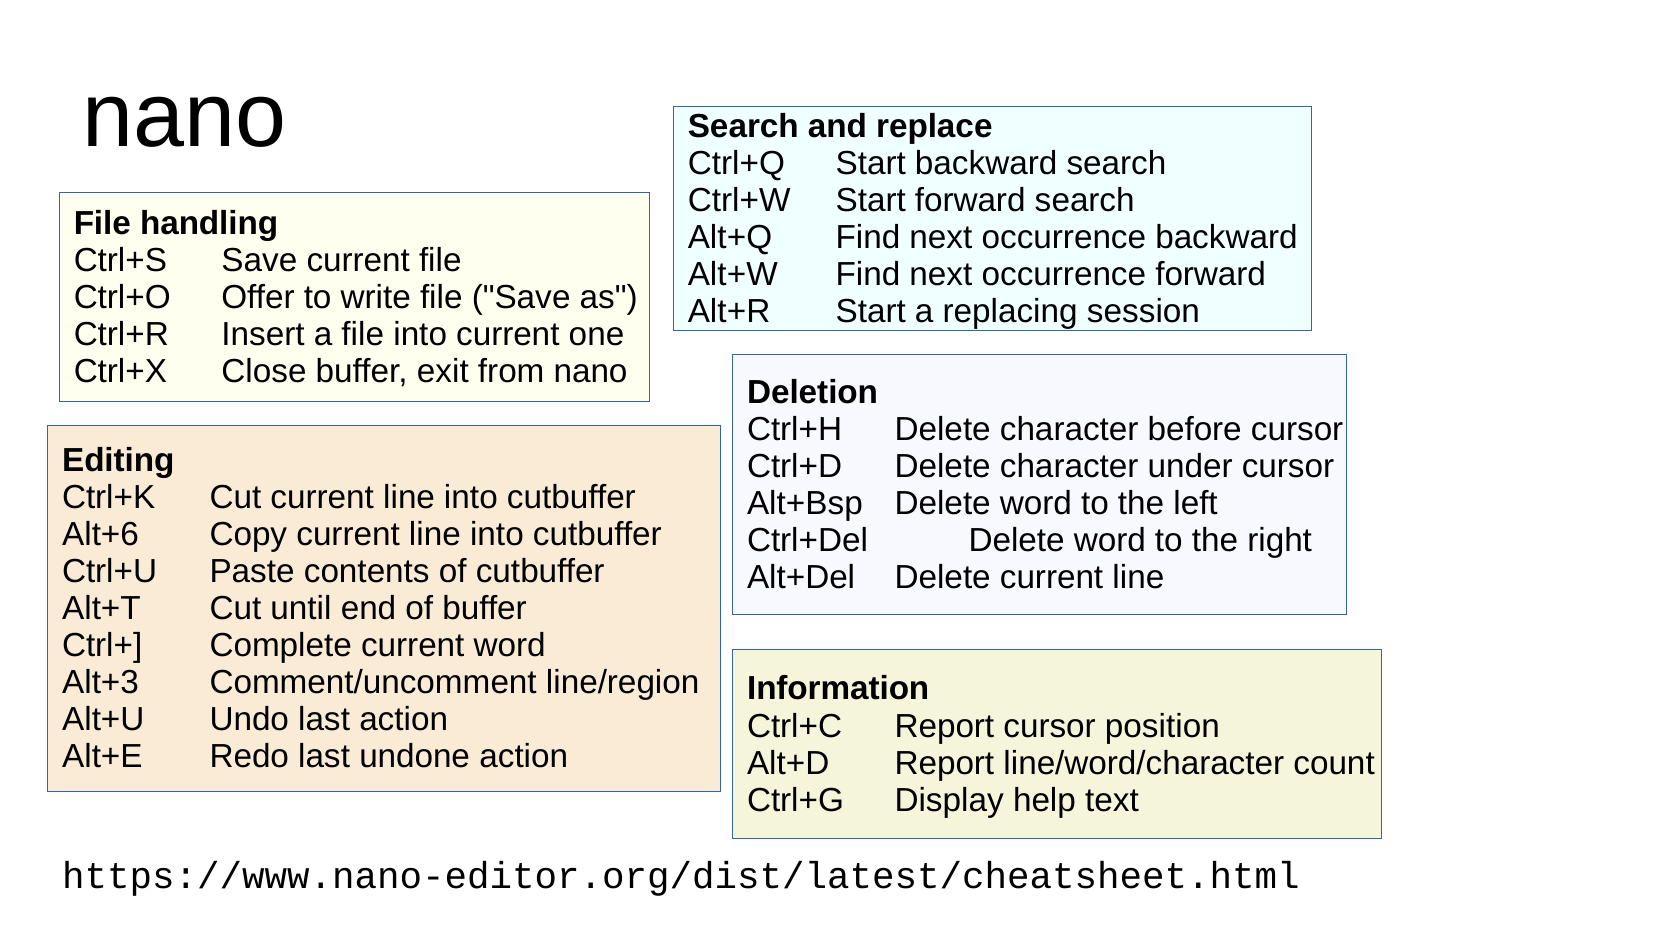

# nano
Search and replace
Ctrl+Q 	Start backward search
Ctrl+W	Start forward search
Alt+Q	Find next occurrence backward
Alt+W	Find next occurrence forward
Alt+R	Start a replacing session
File handling
Ctrl+S 	Save current file
Ctrl+O	Offer to write file ("Save as")
Ctrl+R	Insert a file into current one
Ctrl+X	Close buffer, exit from nano
Deletion
Ctrl+H	Delete character before cursor
Ctrl+D	Delete character under cursor
Alt+Bsp	Delete word to the left
Ctrl+Del 	Delete word to the right
Alt+Del	Delete current line
Editing
Ctrl+K 	Cut current line into cutbuffer
Alt+6	Copy current line into cutbuffer
Ctrl+U	Paste contents of cutbuffer
Alt+T	Cut until end of buffer
Ctrl+]	Complete current word
Alt+3	Comment/uncomment line/region
Alt+U	Undo last action
Alt+E	Redo last undone action
Information
Ctrl+C 	Report cursor position
Alt+D	Report line/word/character count
Ctrl+G	Display help text
https://www.nano-editor.org/dist/latest/cheatsheet.html